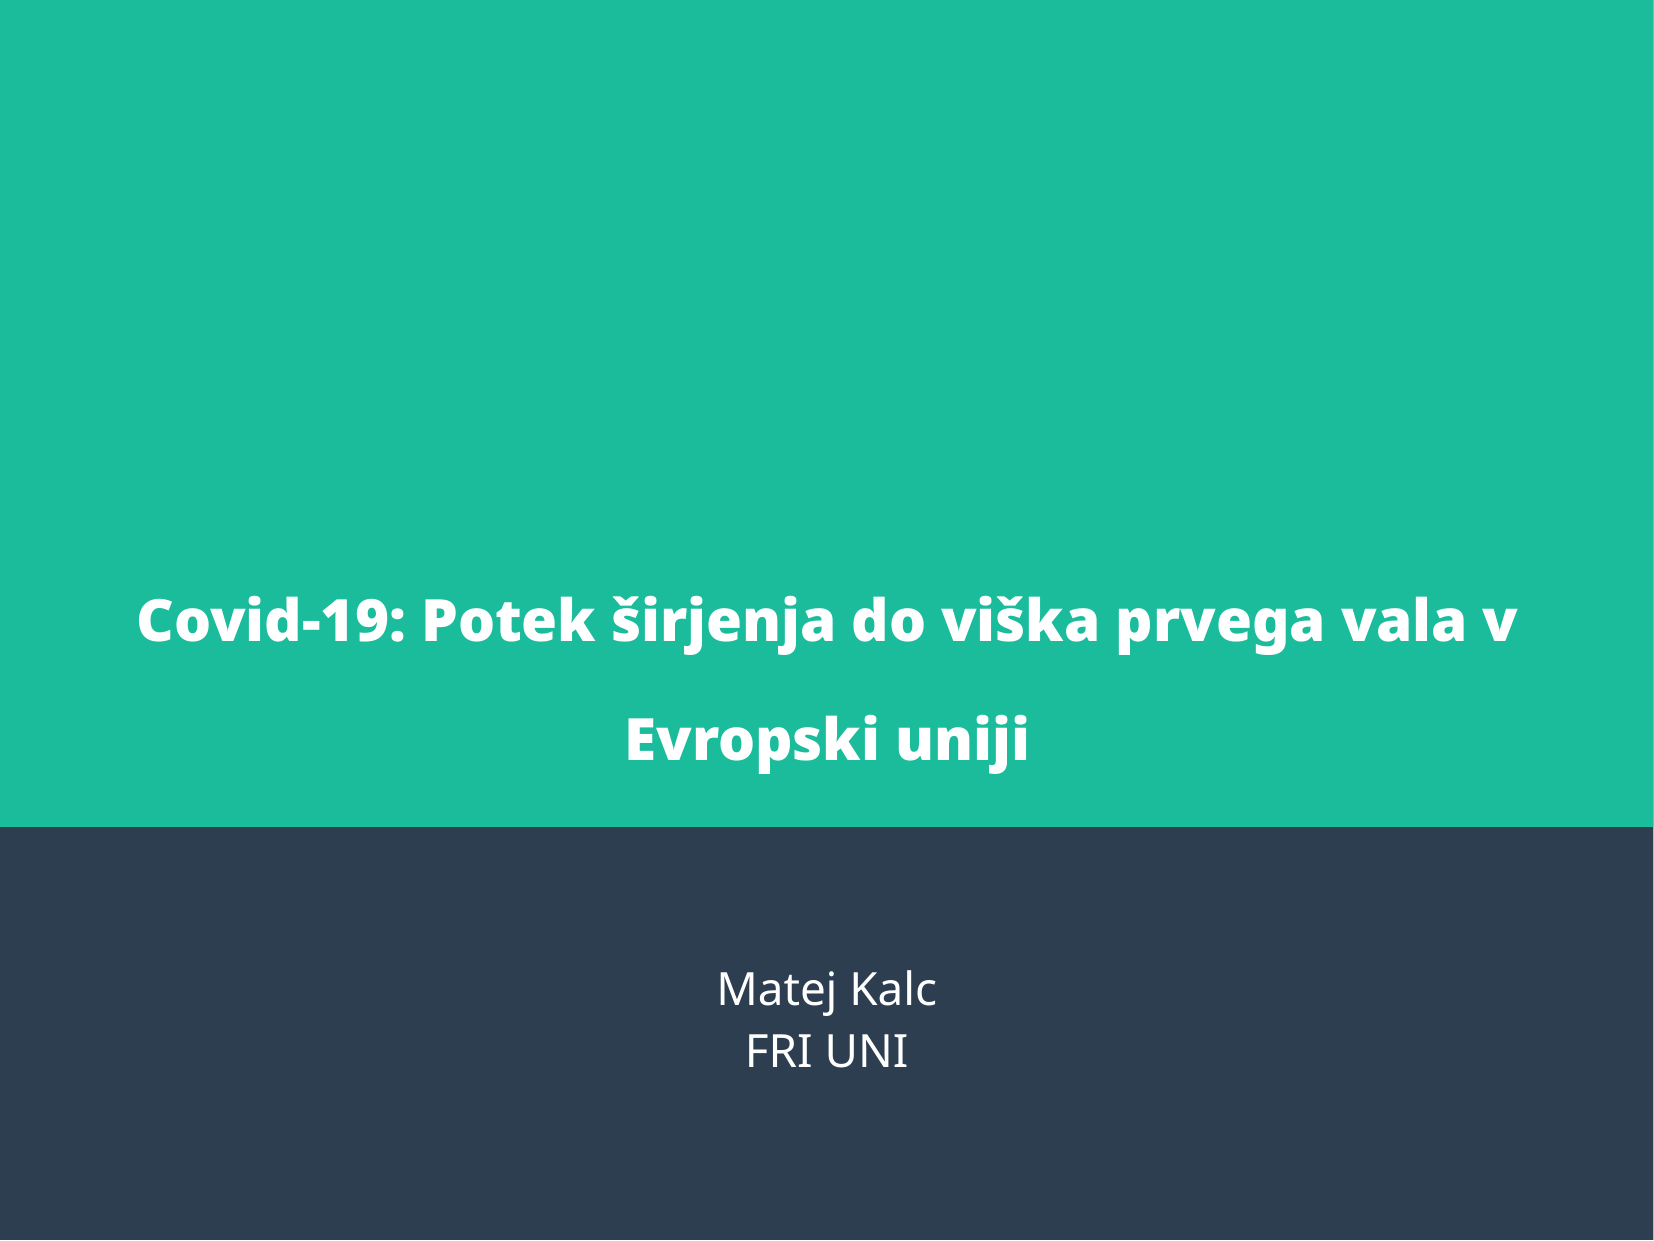

# Covid-19: Potek širjenja do viška prvega vala v Evropski uniji
Matej Kalc
FRI UNI